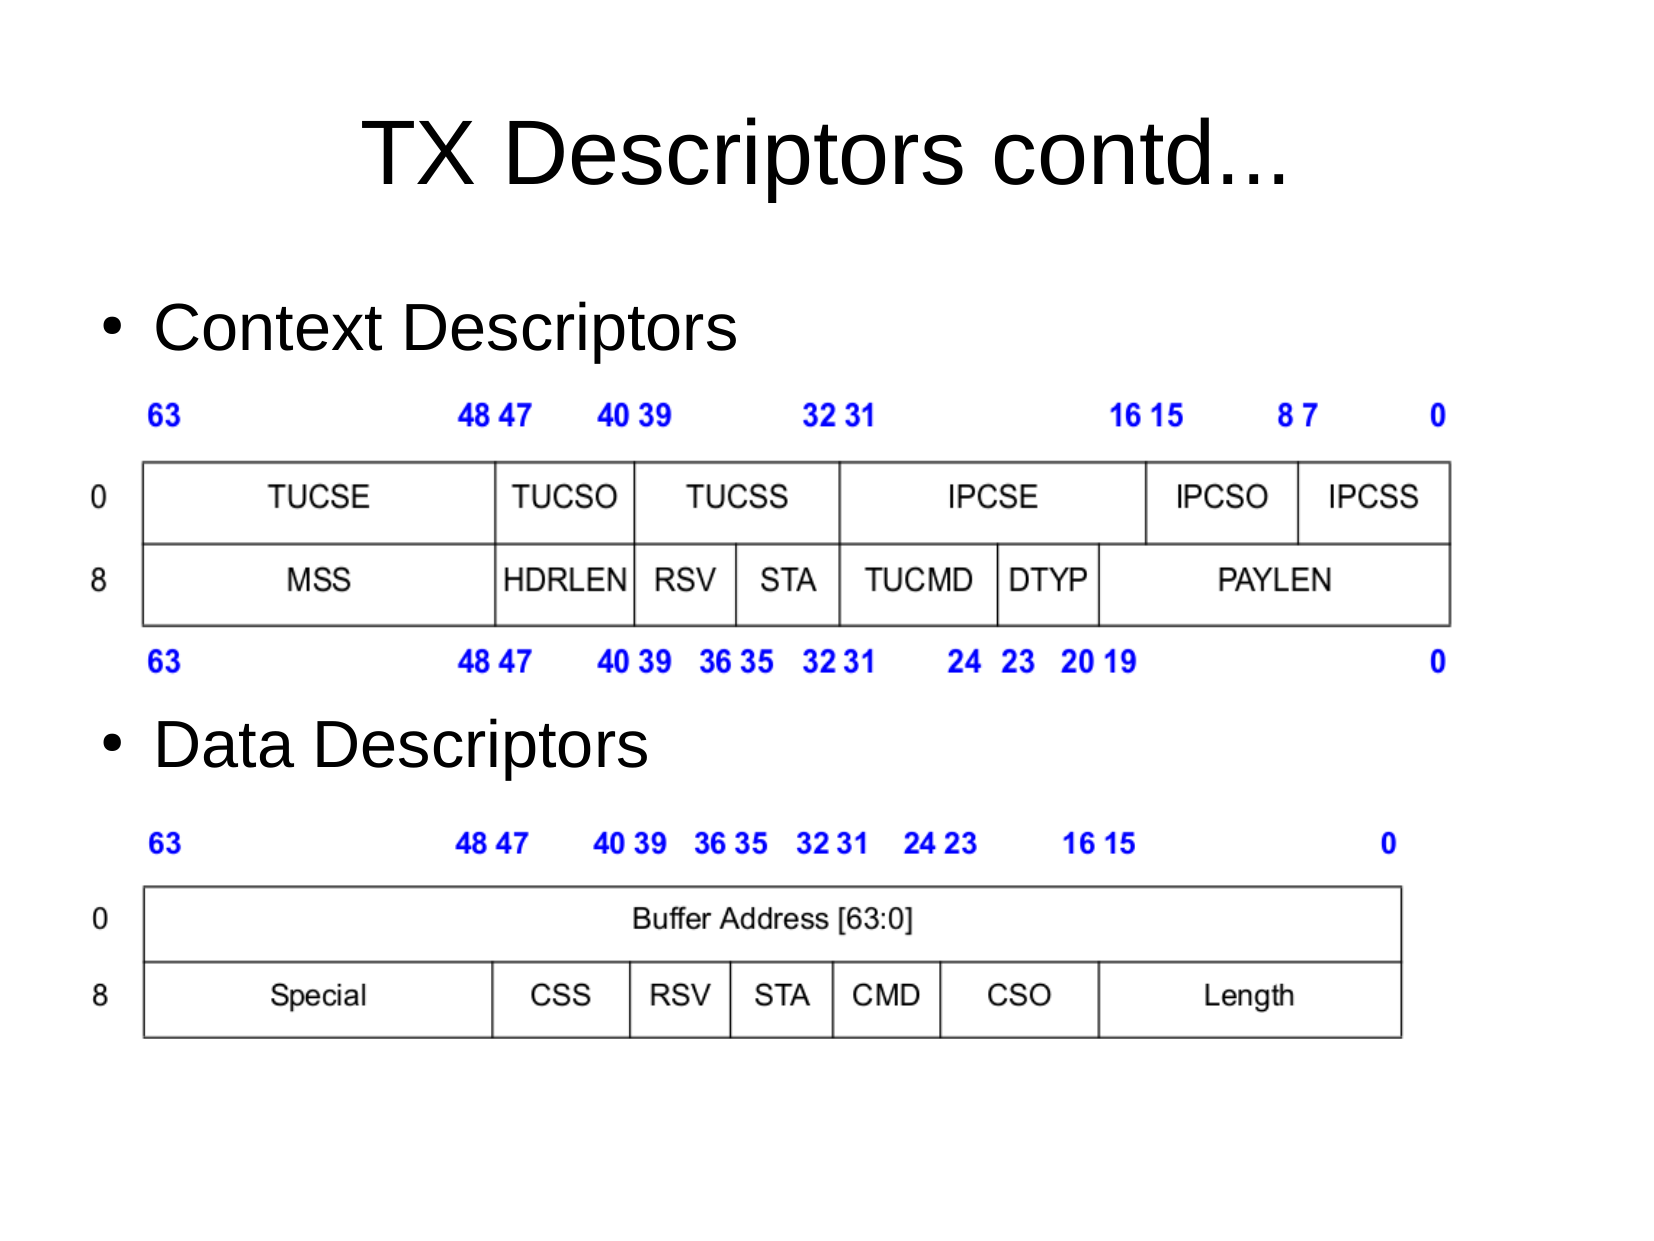

# TX Descriptors contd...
Context Descriptors
Data Descriptors